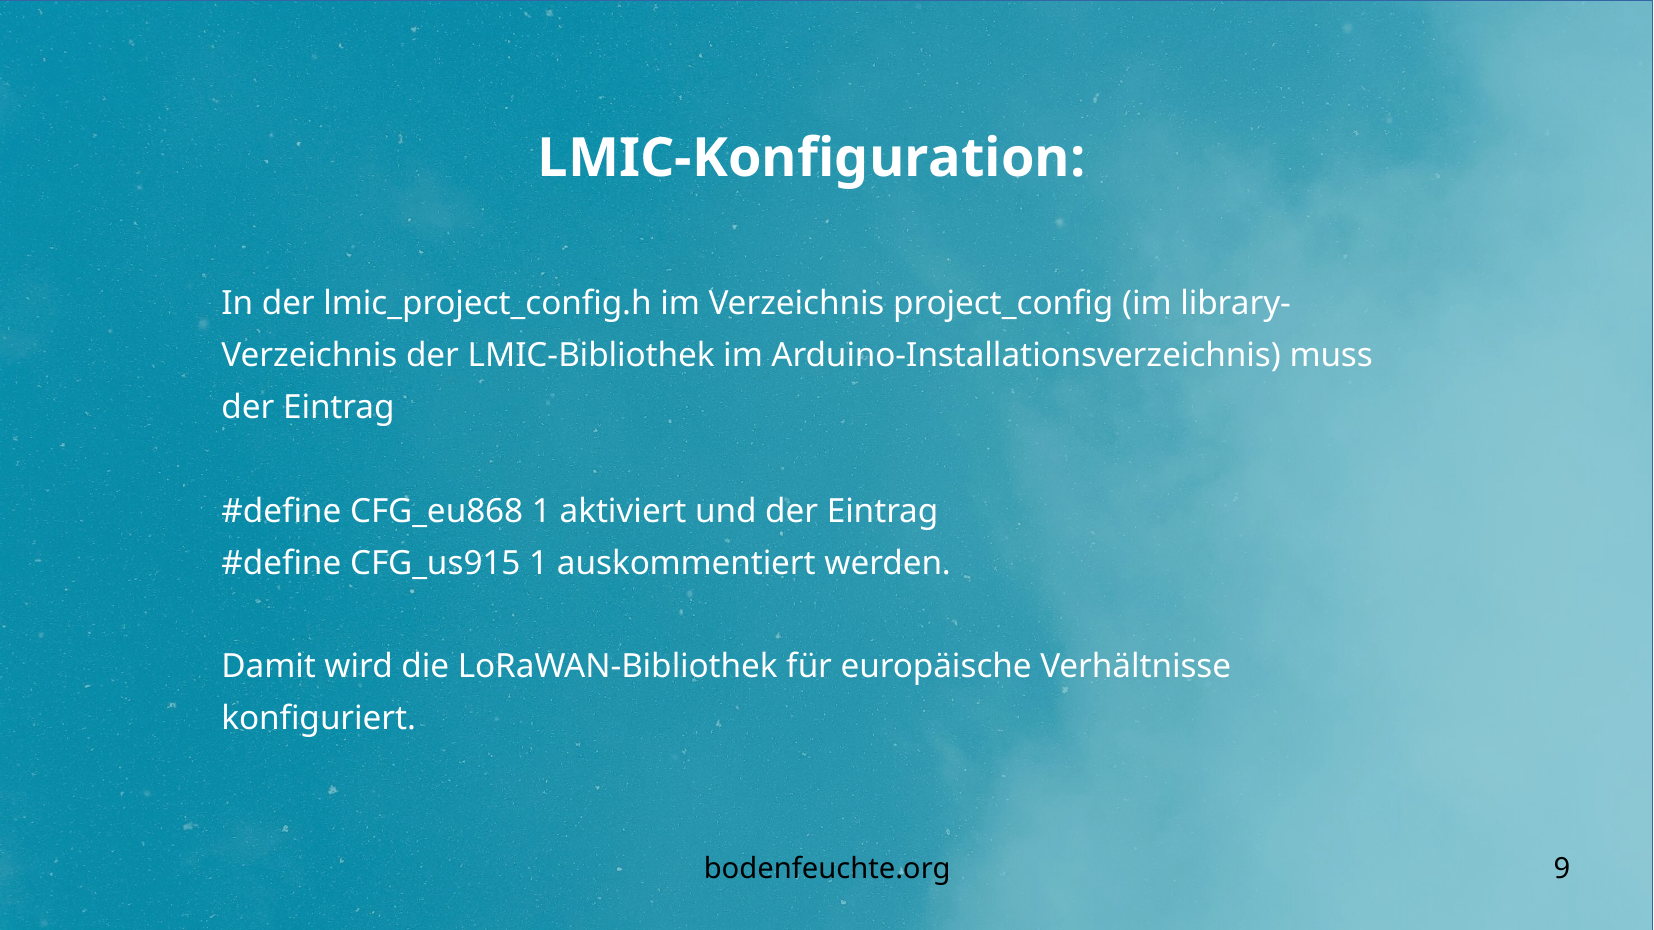

# LMIC-Konfiguration:
In der lmic_project_config.h im Verzeichnis project_config (im library-Verzeichnis der LMIC-Bibliothek im Arduino-Installationsverzeichnis) muss der Eintrag
#define CFG_eu868 1 aktiviert und der Eintrag
#define CFG_us915 1 auskommentiert werden.
Damit wird die LoRaWAN-Bibliothek für europäische Verhältnisse konfiguriert.
bodenfeuchte.org
9